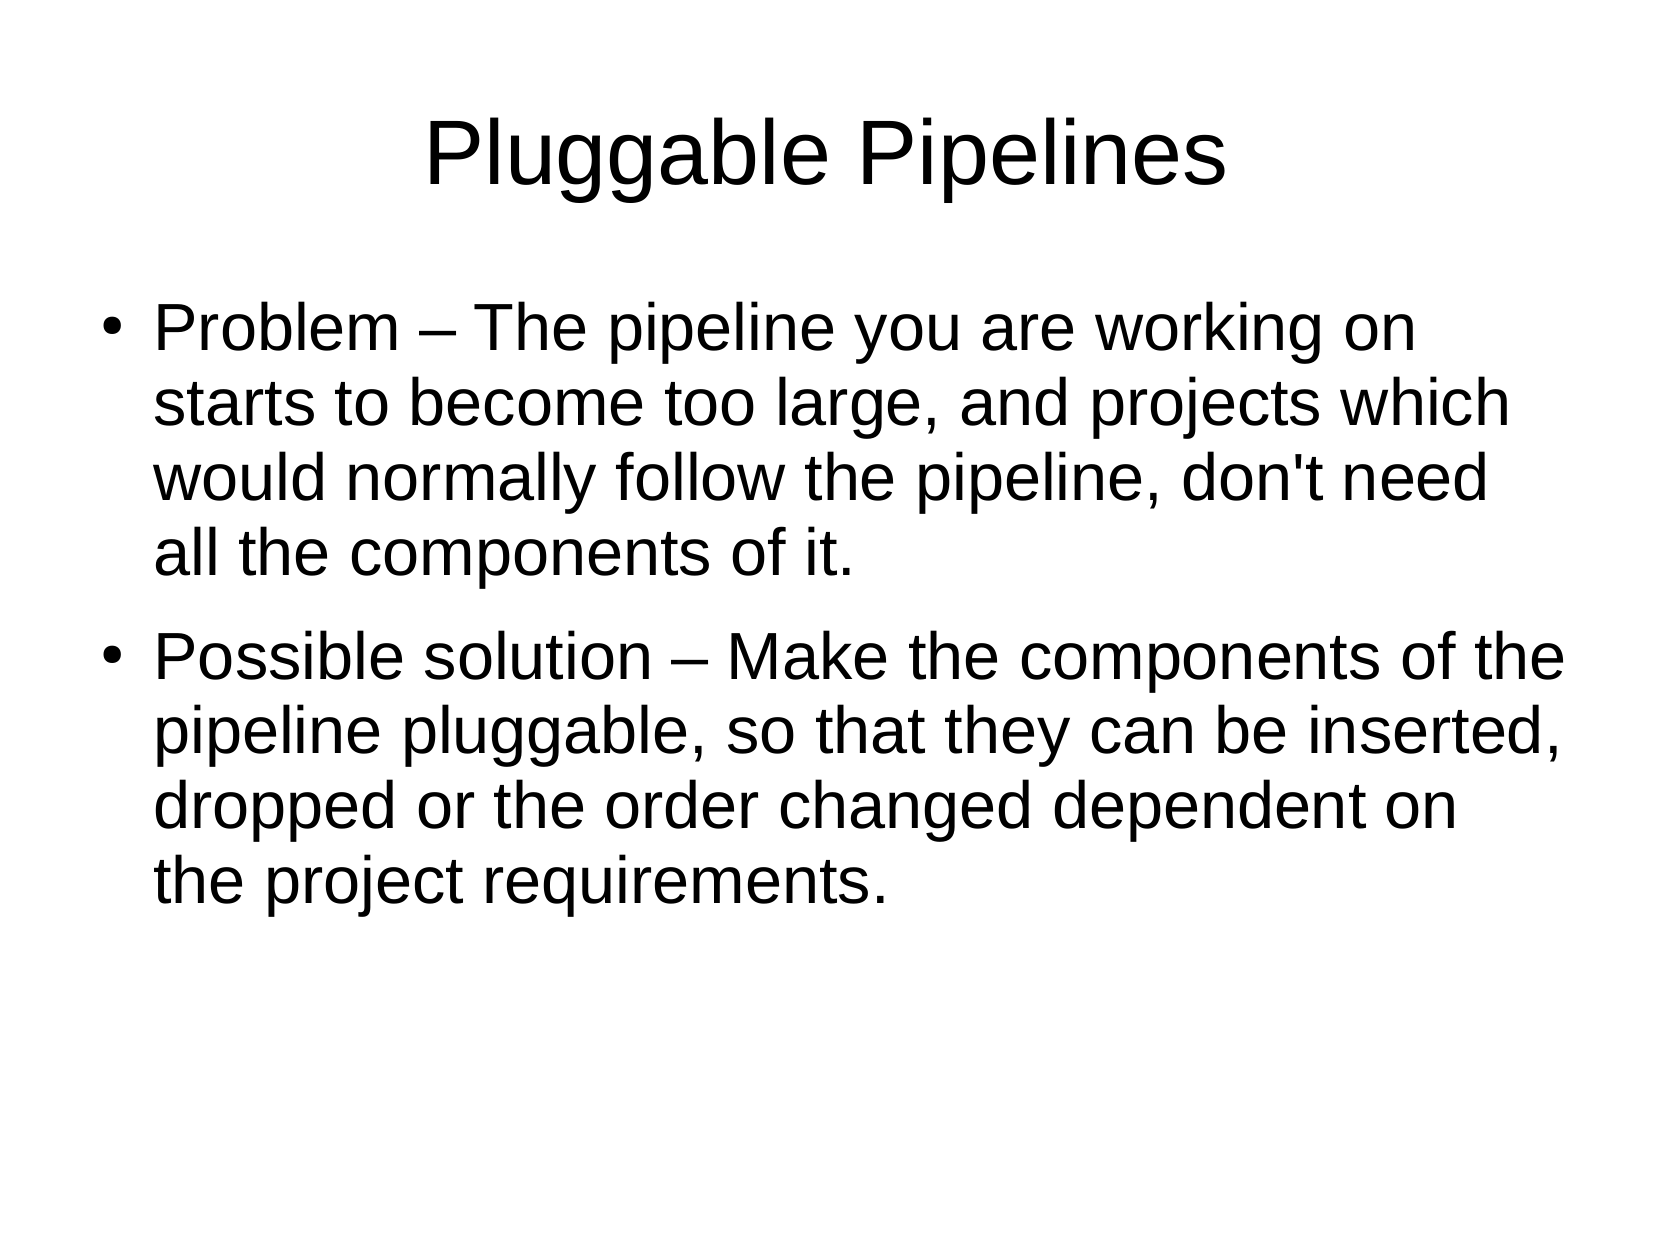

# Pluggable Pipelines
Problem – The pipeline you are working on starts to become too large, and projects which would normally follow the pipeline, don't need all the components of it.
Possible solution – Make the components of the pipeline pluggable, so that they can be inserted, dropped or the order changed dependent on the project requirements.